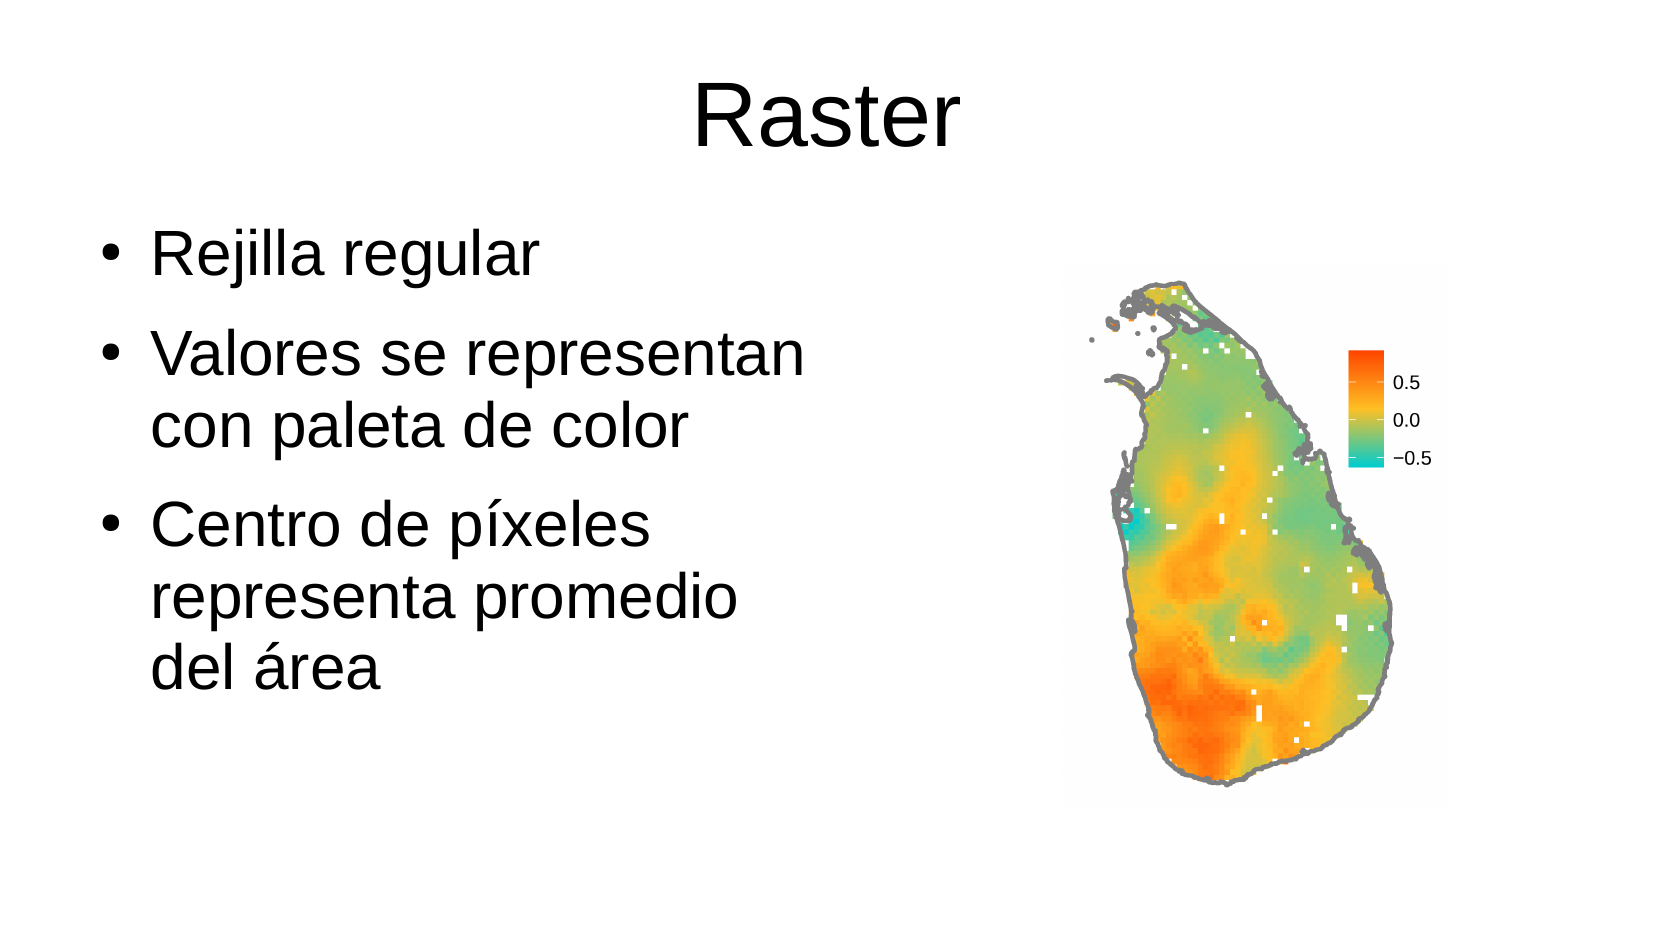

# Raster
Rejilla regular
Valores se representan con paleta de color
Centro de píxeles representa promedio del área